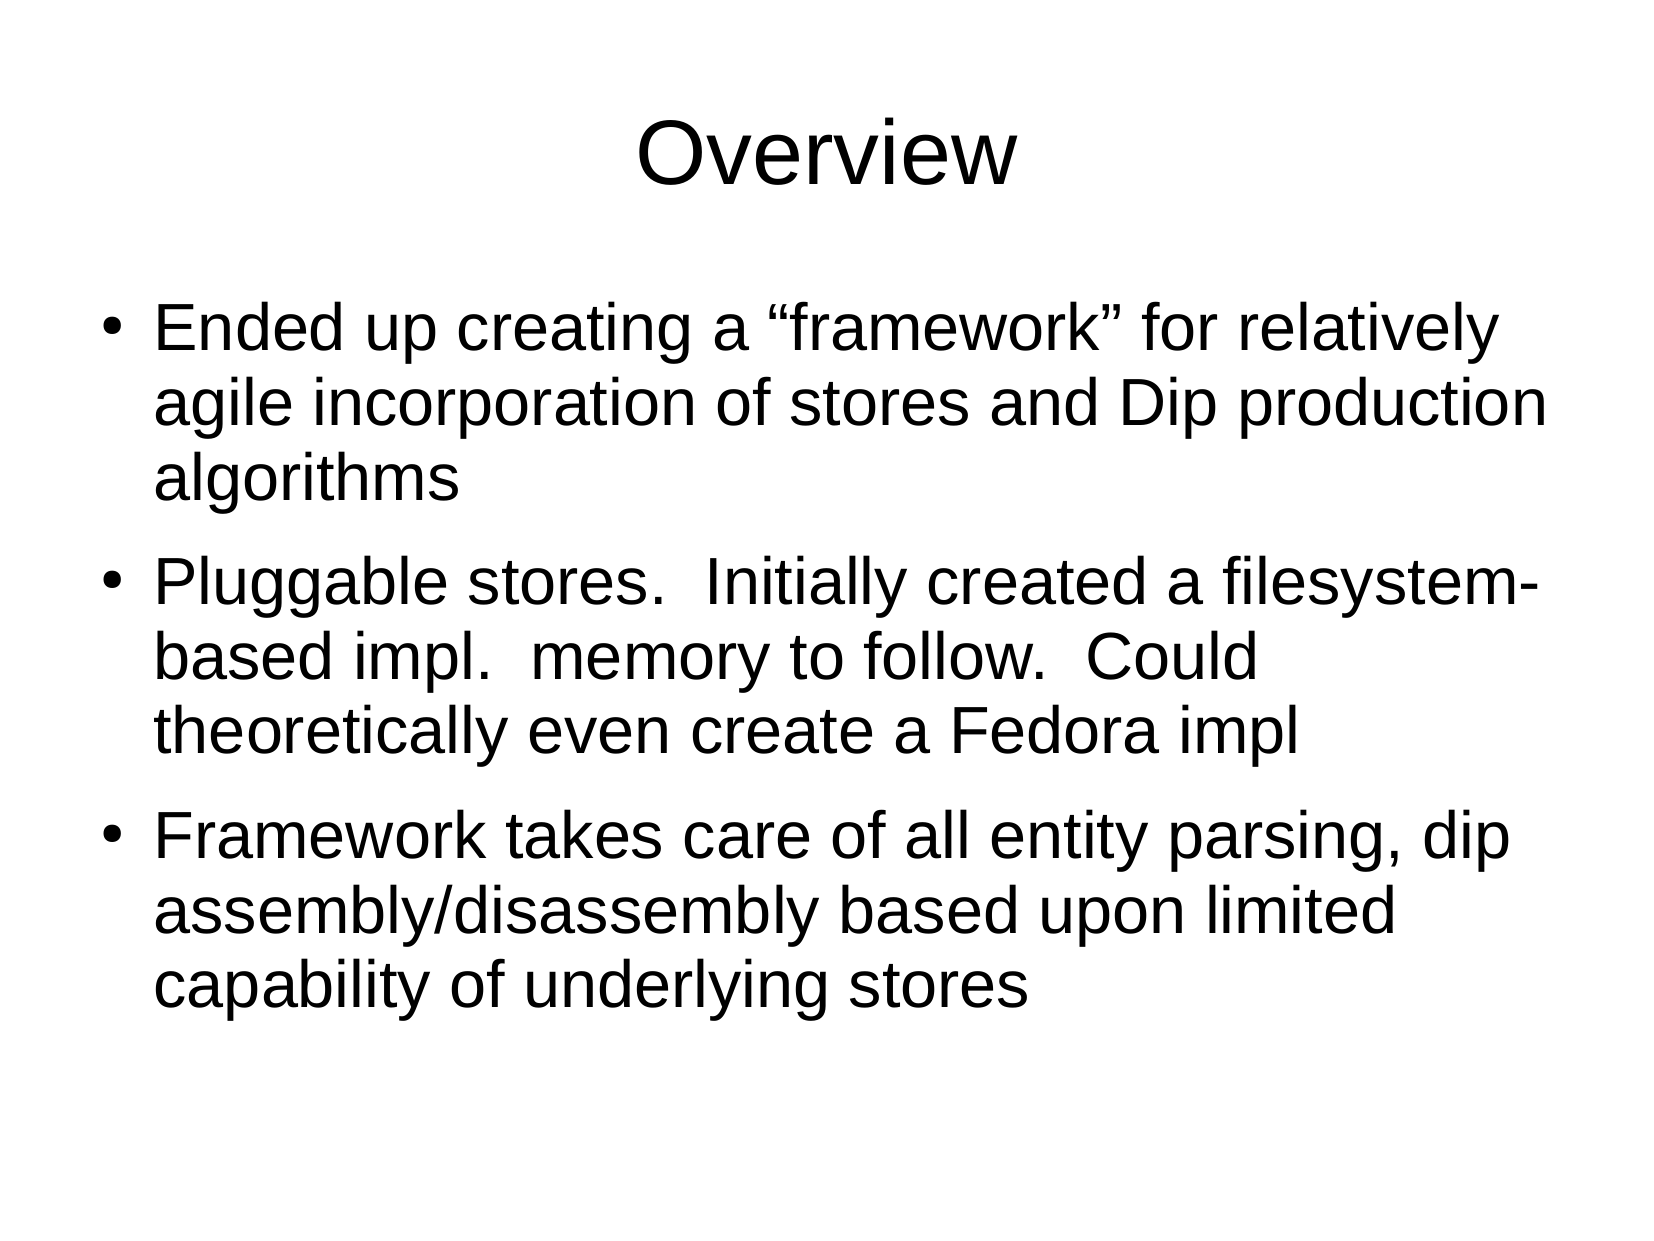

# Overview
Ended up creating a “framework” for relatively agile incorporation of stores and Dip production algorithms
Pluggable stores. Initially created a filesystem-based impl. memory to follow. Could theoretically even create a Fedora impl
Framework takes care of all entity parsing, dip assembly/disassembly based upon limited capability of underlying stores